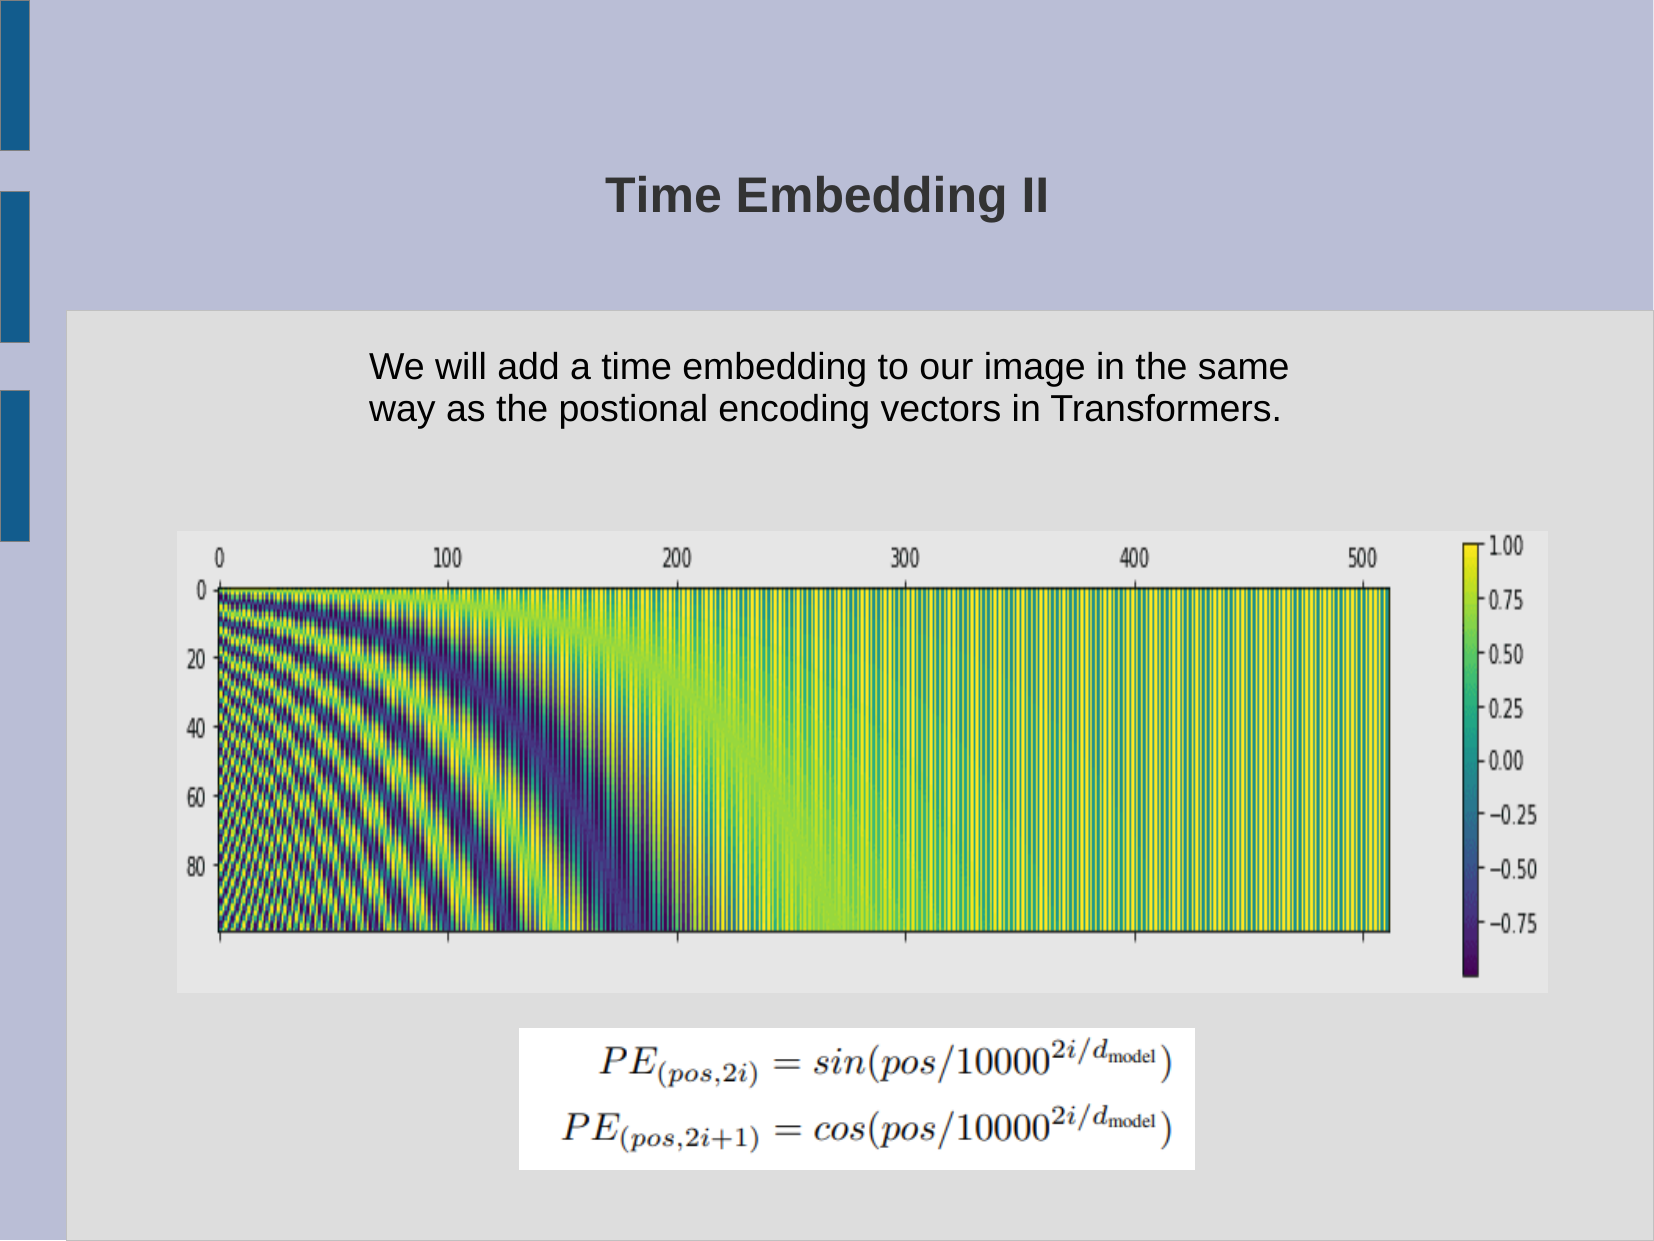

# Time Embedding II
We will add a time embedding to our image in the same way as the postional encoding vectors in Transformers.